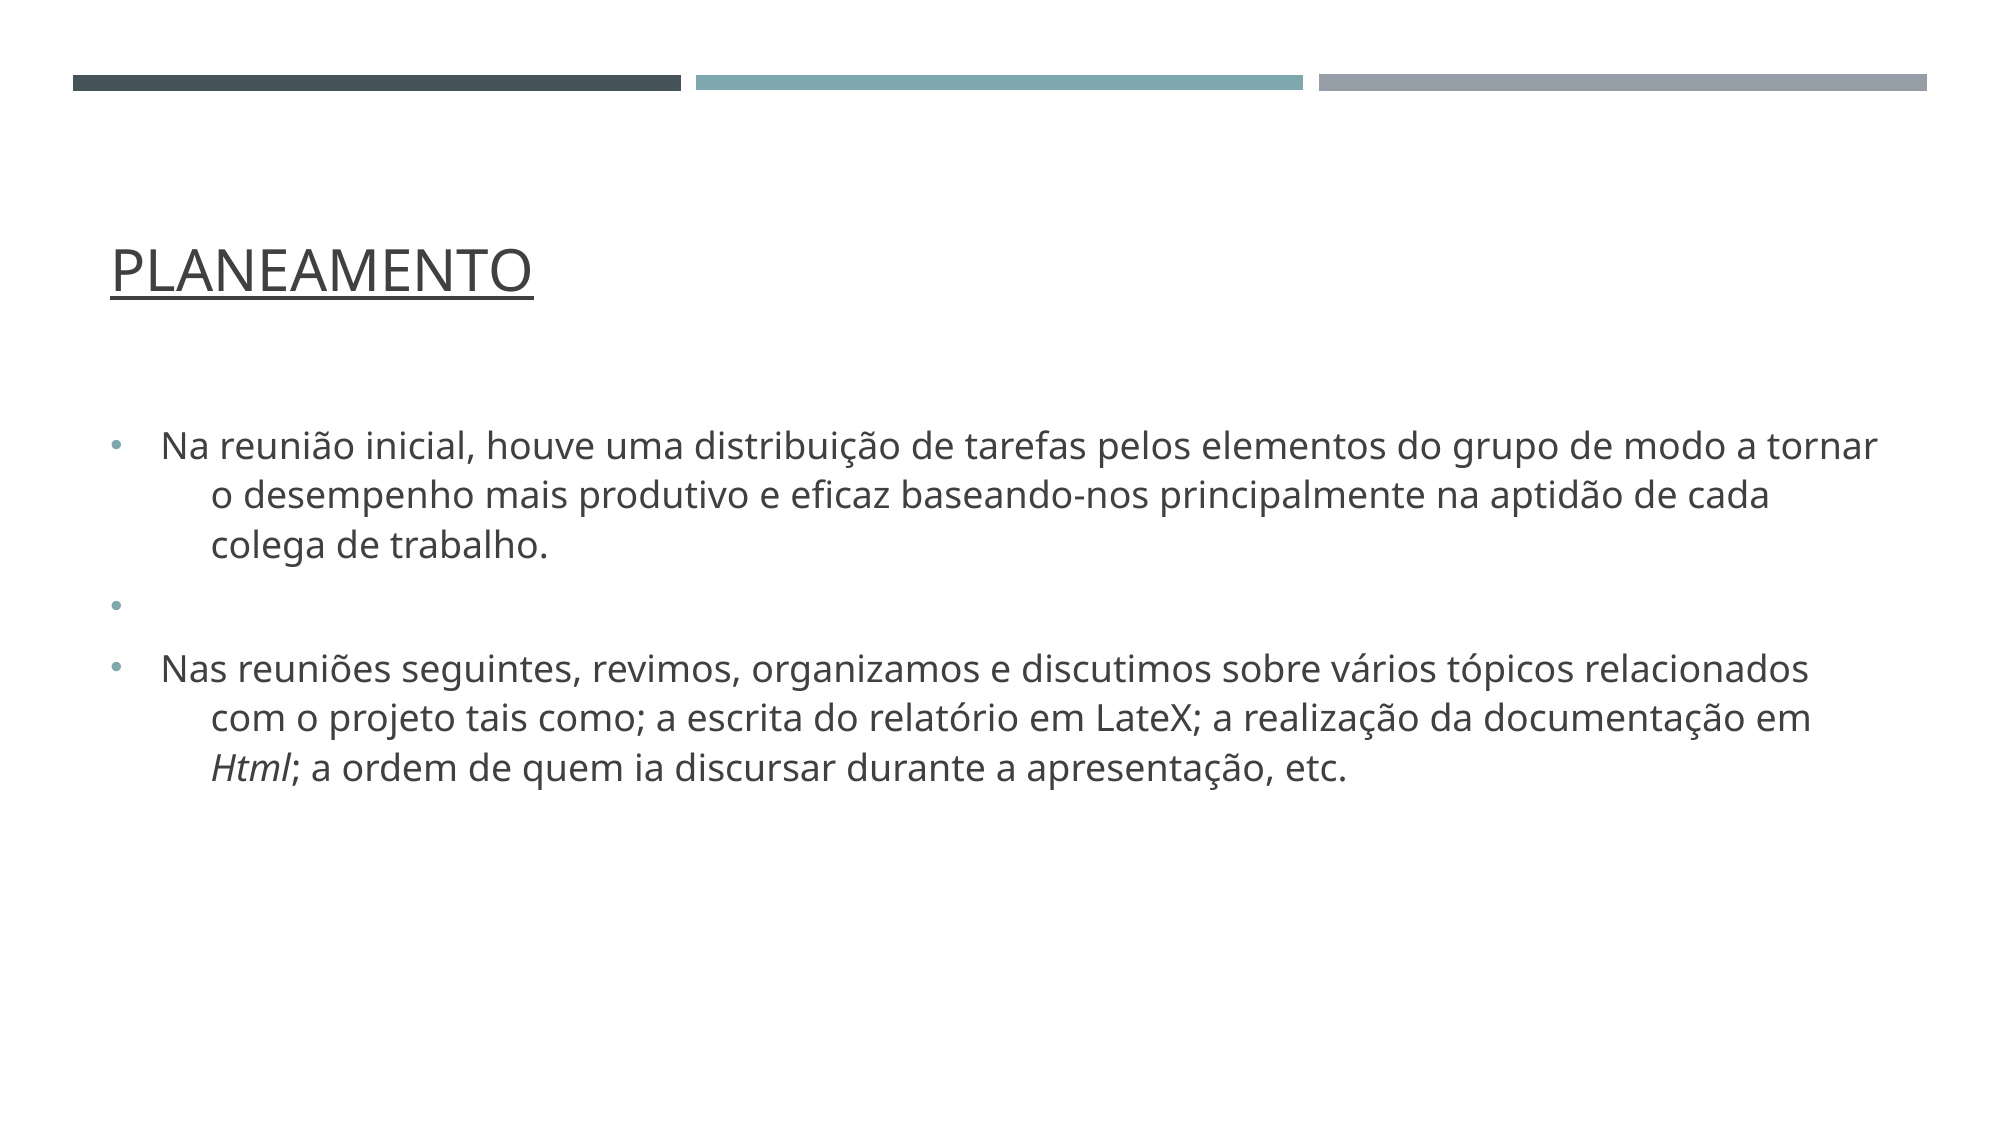

# Planeamento
Na reunião inicial, houve uma distribuição de tarefas pelos elementos do grupo de modo a tornar o desempenho mais produtivo e eficaz baseando-nos principalmente na aptidão de cada colega de trabalho.
Nas reuniões seguintes, revimos, organizamos e discutimos sobre vários tópicos relacionados com o projeto tais como; a escrita do relatório em LateX; a realização da documentação em Html; a ordem de quem ia discursar durante a apresentação, etc.